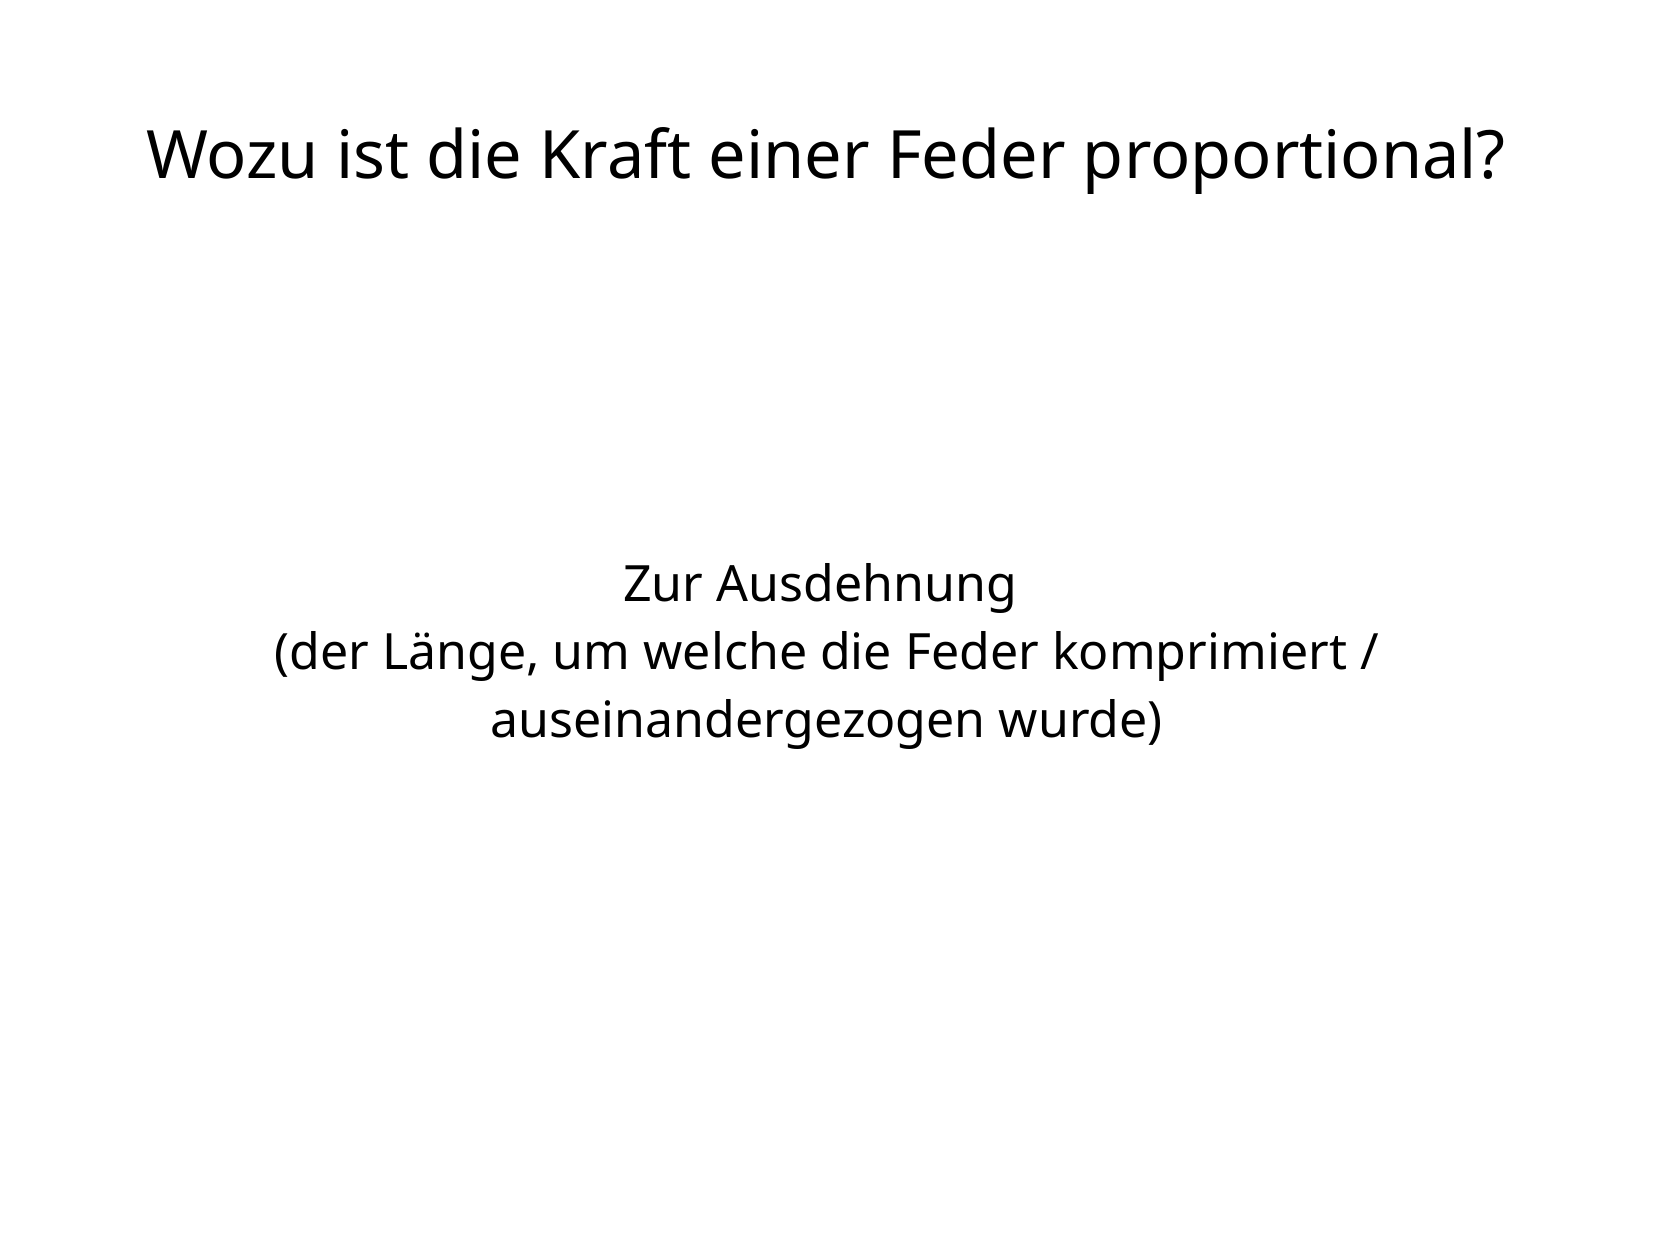

# Wozu ist die Kraft einer Feder proportional?
Zur Ausdehnung
(der Länge, um welche die Feder komprimiert / auseinandergezogen wurde)